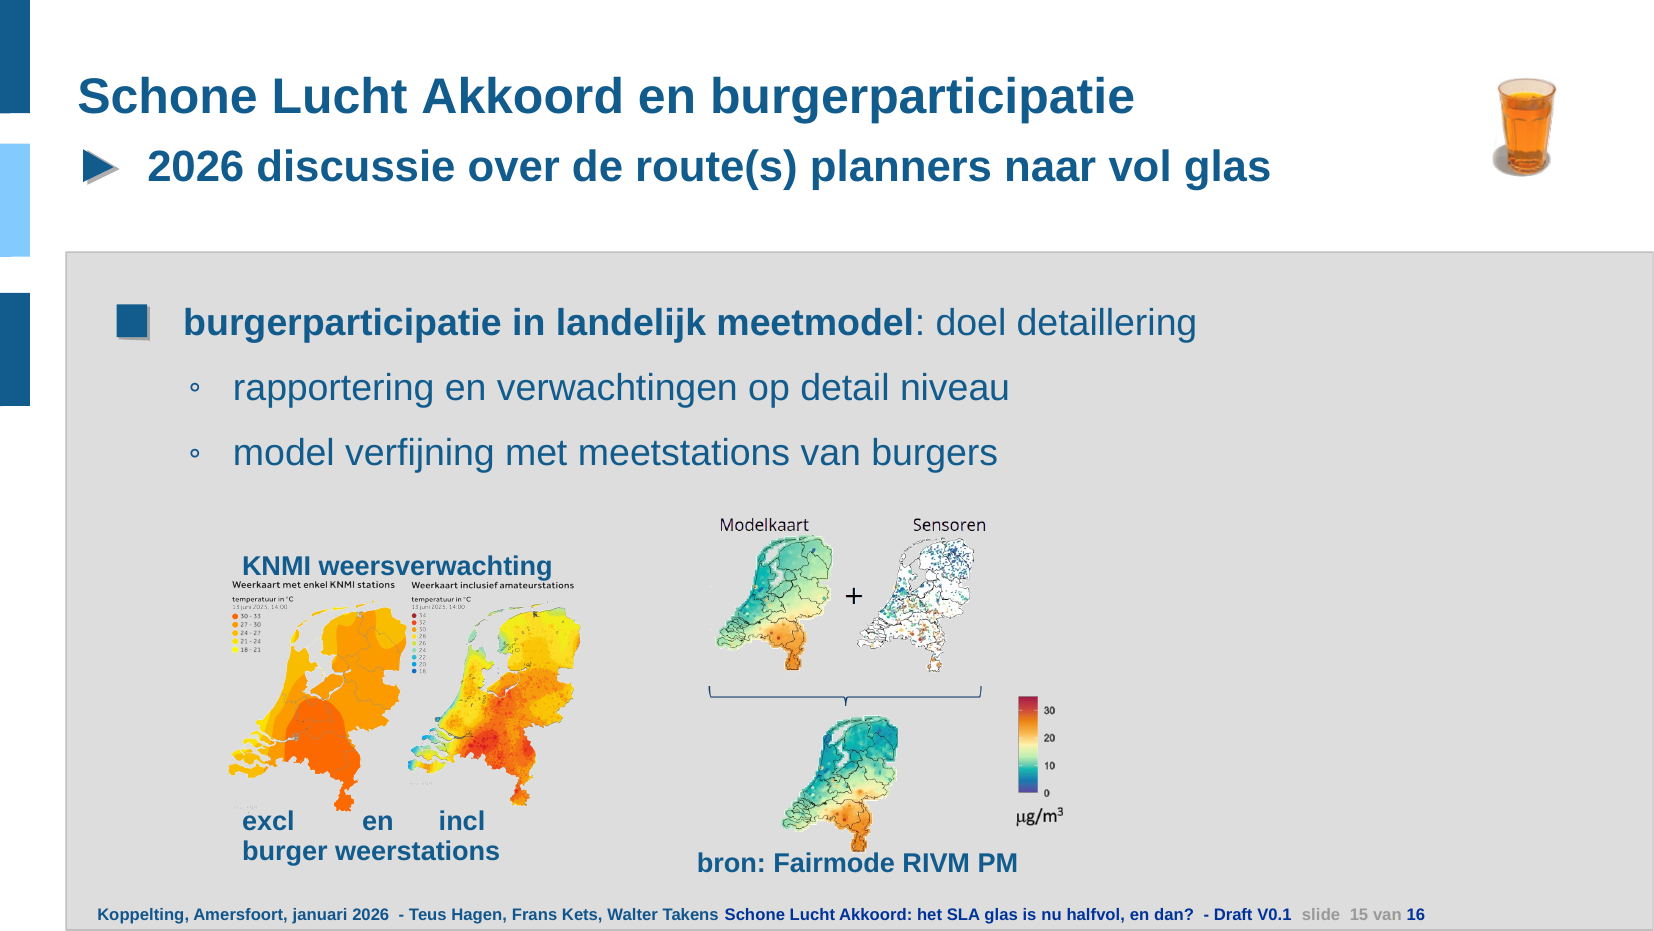

# Schone Lucht Akkoord en burgerparticipatie
 2026 discussie over de route(s) planners naar vol glas
 burgerparticipatie in landelijk meetmodel: doel detaillering
rapportering en verwachtingen op detail niveau
model verfijning met meetstations van burgers
bron: Fairmode RIVM PM
KNMI weersverwachting
excl en incl
burger weerstations